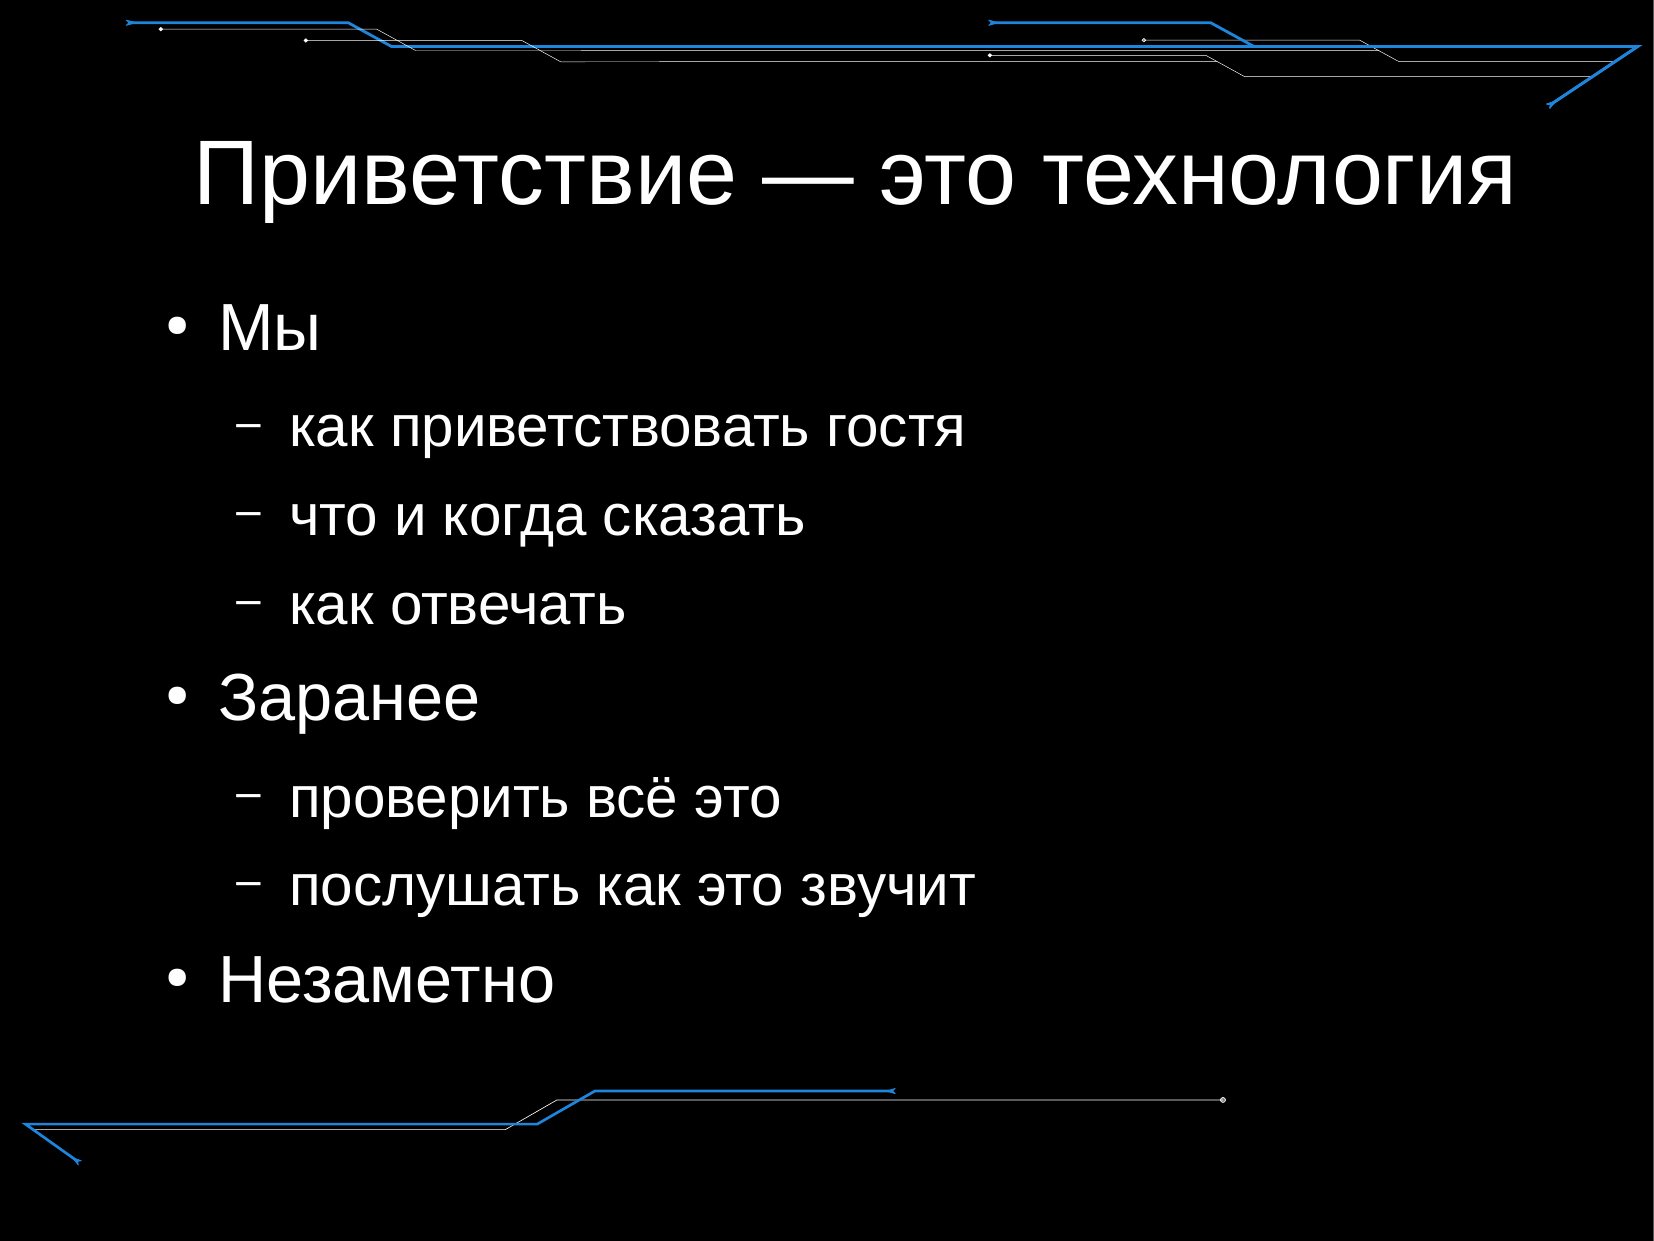

# Приветствие — это технология
Мы
как приветствовать гостя
что и когда сказать
как отвечать
Заранее
проверить всё это
послушать как это звучит
Незаметно